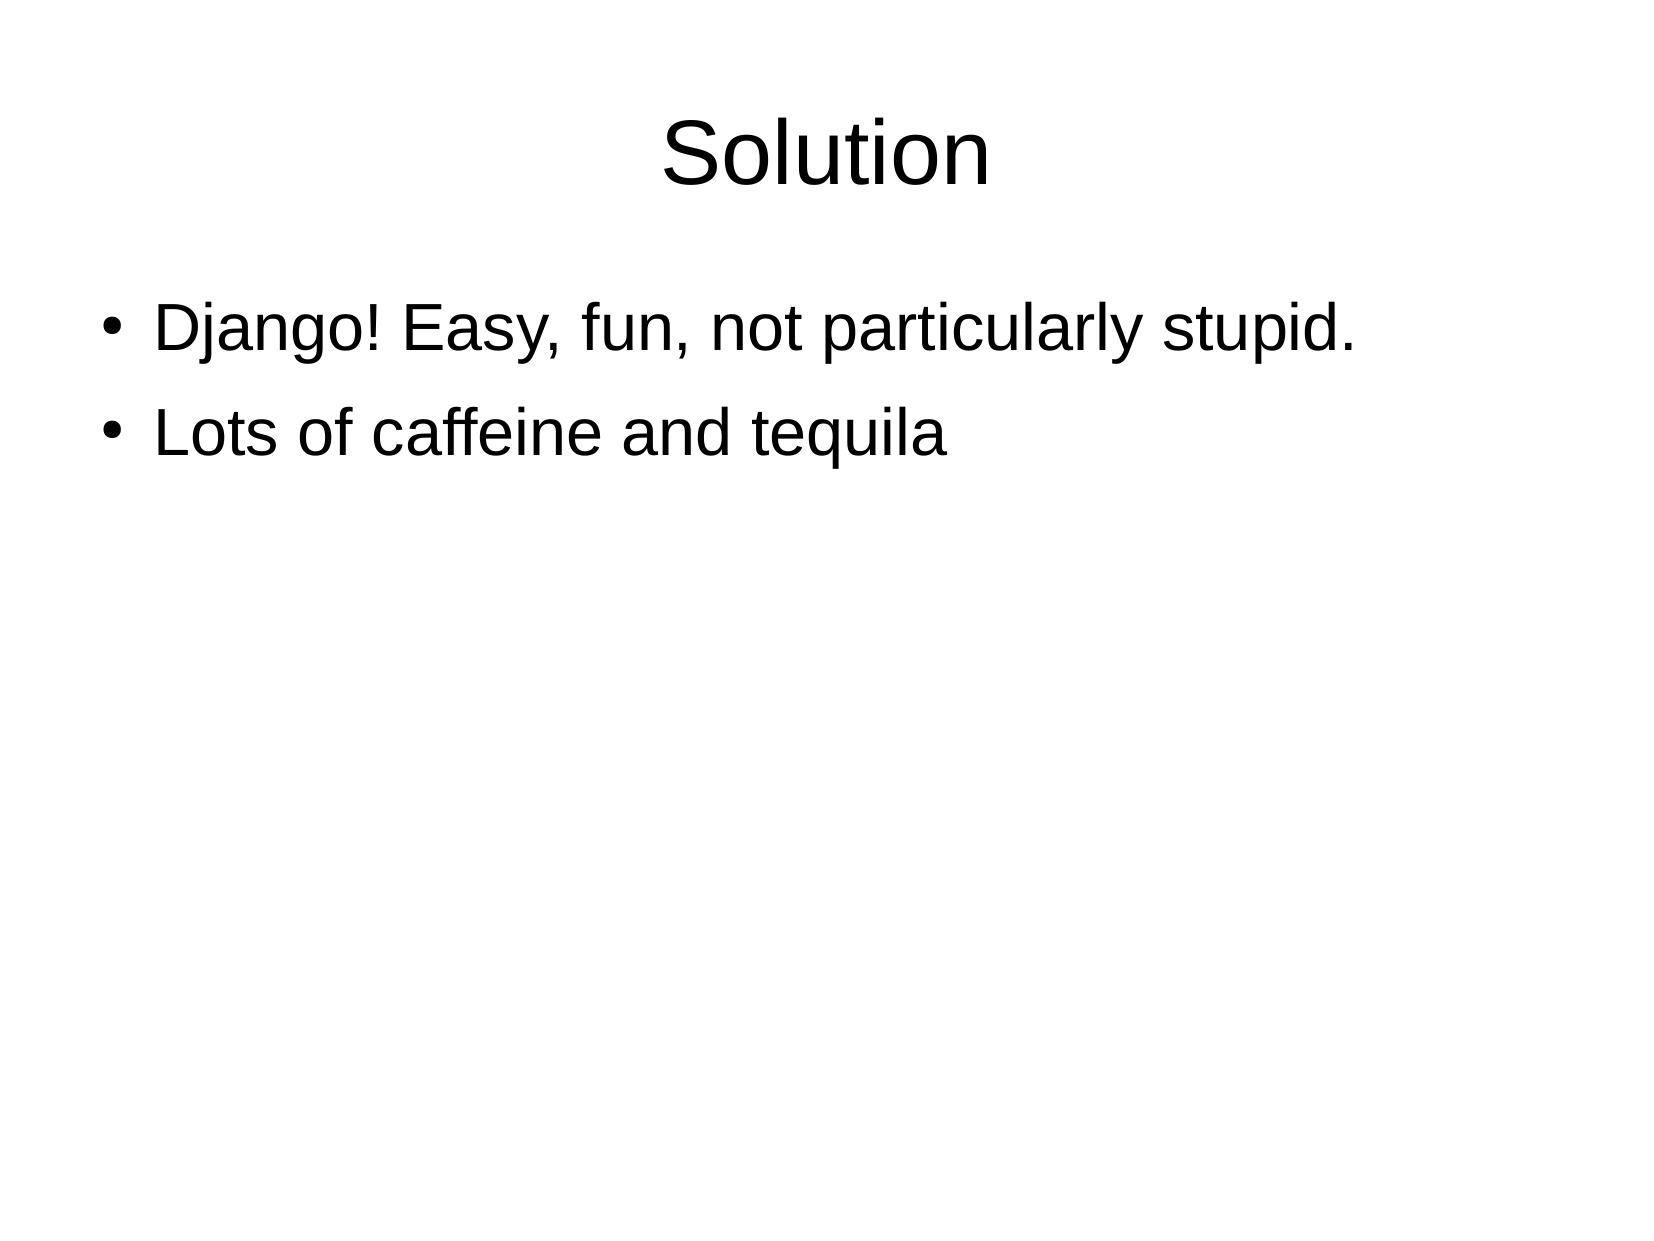

# Solution
Django! Easy, fun, not particularly stupid.
Lots of caffeine and tequila